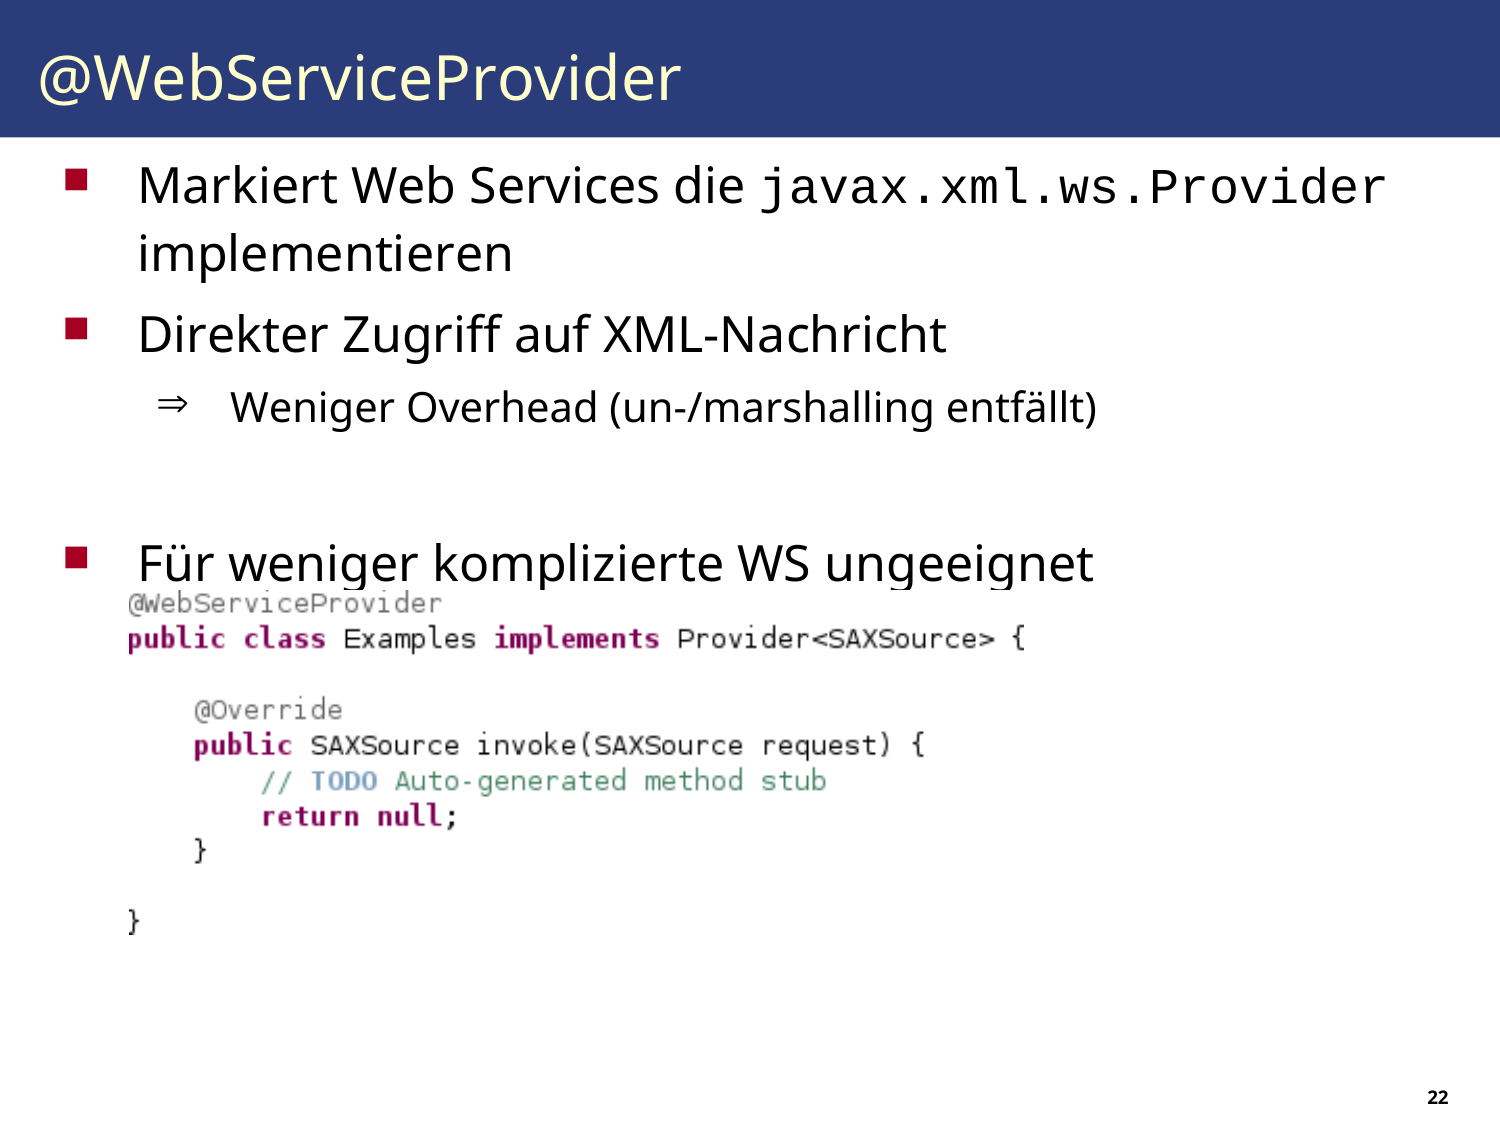

@WebServiceProvider
# Markiert Web Services die javax.xml.ws.Provider implementieren
Direkter Zugriff auf XML-Nachricht
Weniger Overhead (un-/marshalling entfällt)
Für weniger komplizierte WS ungeeignet
22